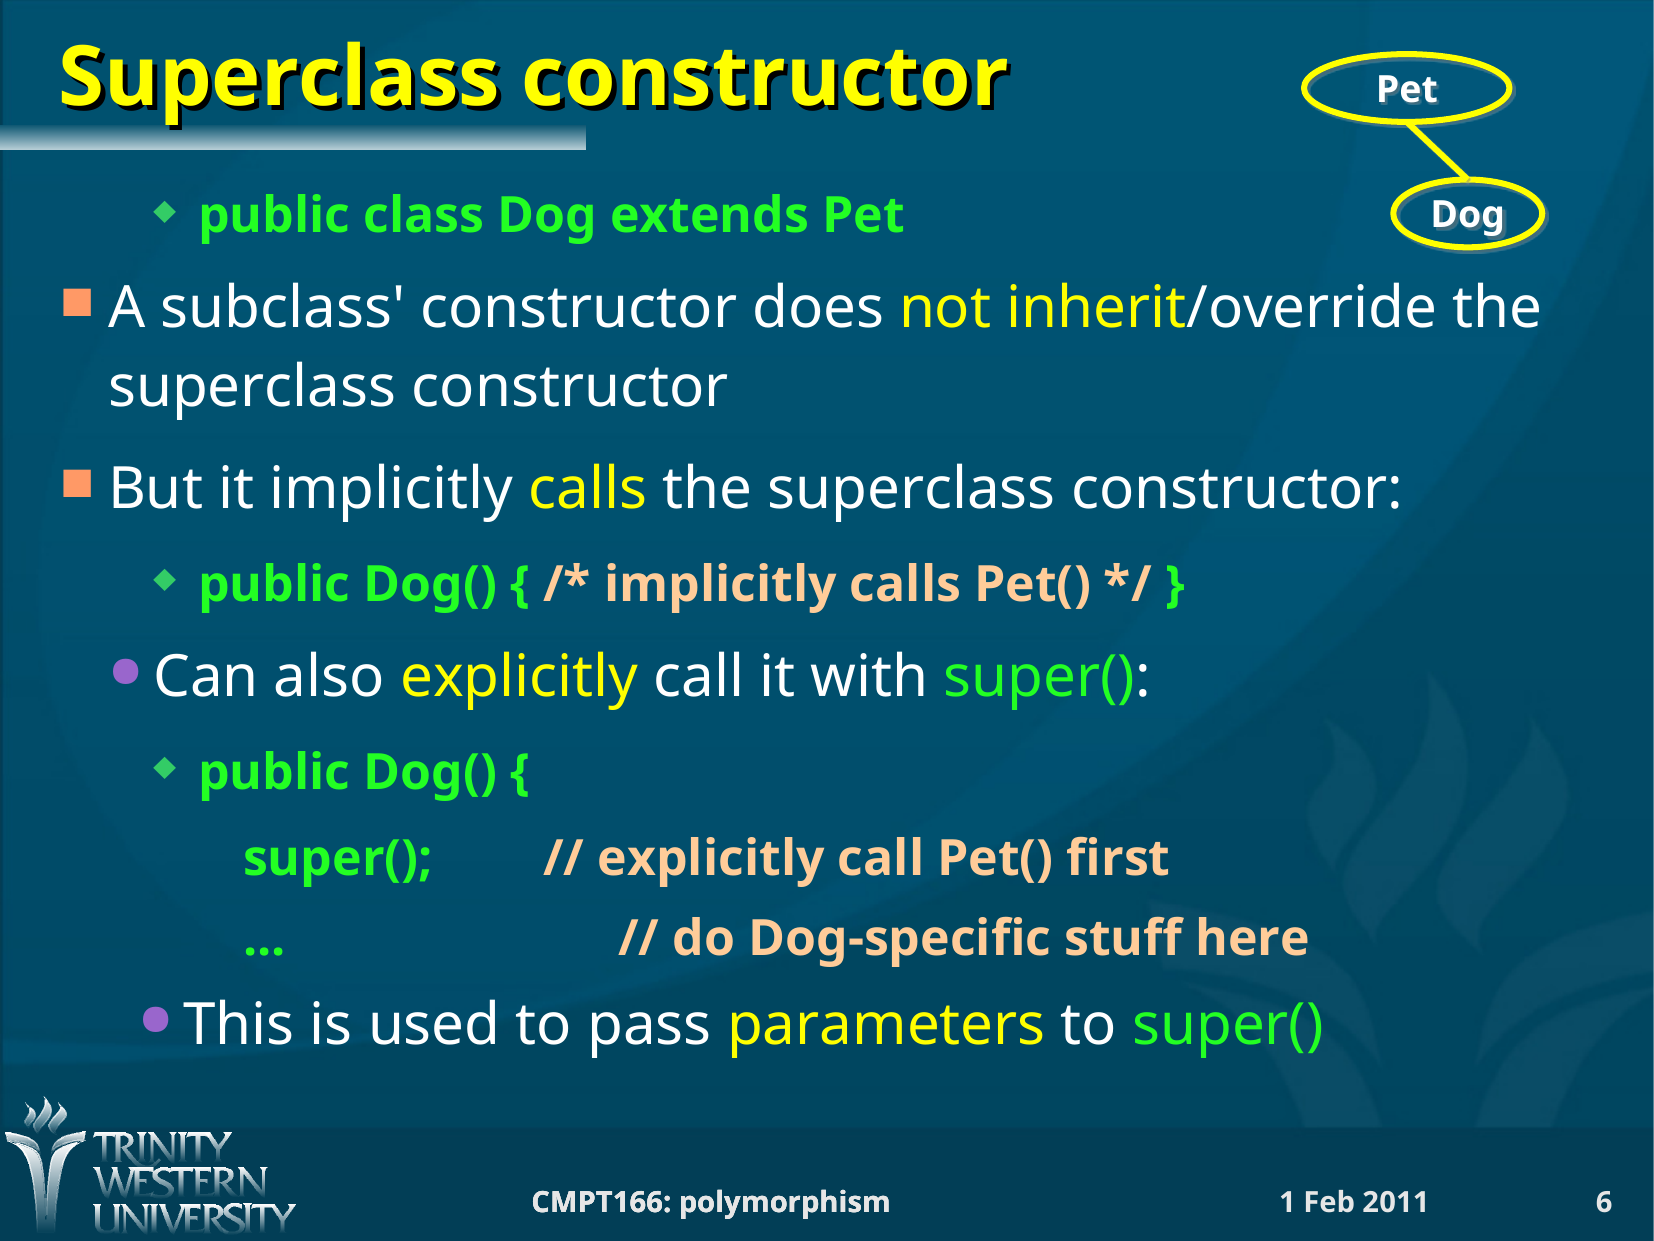

# Superclass constructor
Pet
public class Dog extends Pet
A subclass' constructor does not inherit/override the superclass constructor
But it implicitly calls the superclass constructor:
public Dog() { /* implicitly calls Pet() */ }
Can also explicitly call it with super():
public Dog() {
super();		// explicitly call Pet() first
... 					// do Dog-specific stuff here
This is used to pass parameters to super()
Dog
CMPT166: polymorphism
1 Feb 2011
6